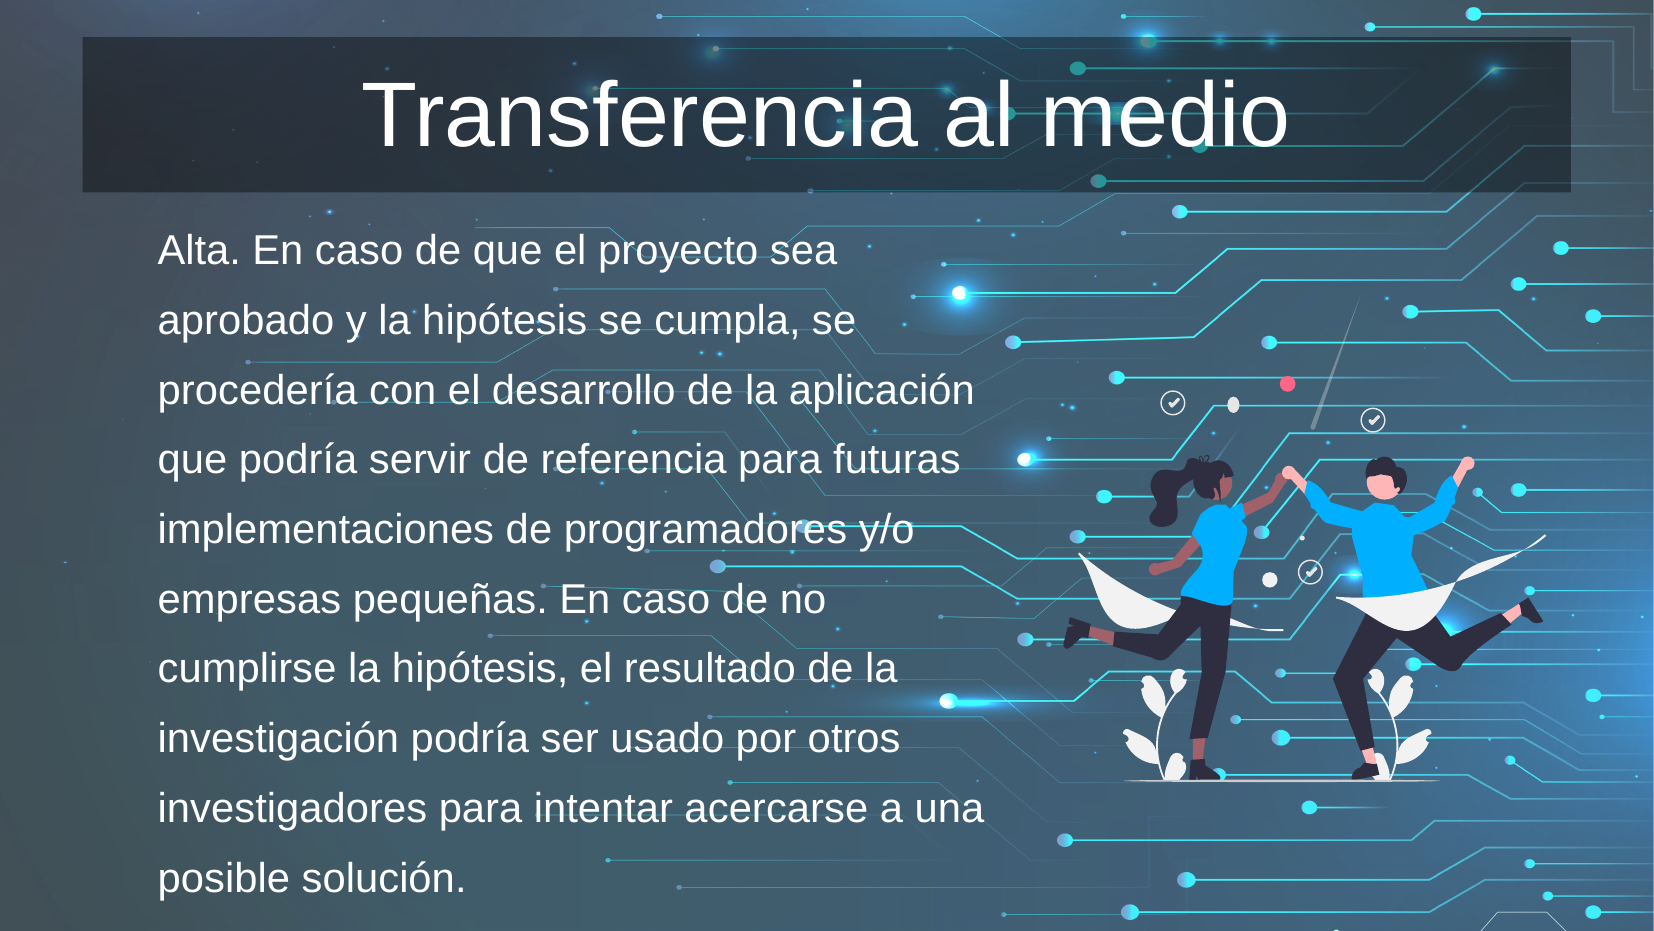

# Transferencia al medio
Alta. En caso de que el proyecto sea aprobado y la hipótesis se cumpla, se procedería con el desarrollo de la aplicación que podría servir de referencia para futuras implementaciones de programadores y/o empresas pequeñas. En caso de no cumplirse la hipótesis, el resultado de la investigación podría ser usado por otros investigadores para intentar acercarse a una posible solución.